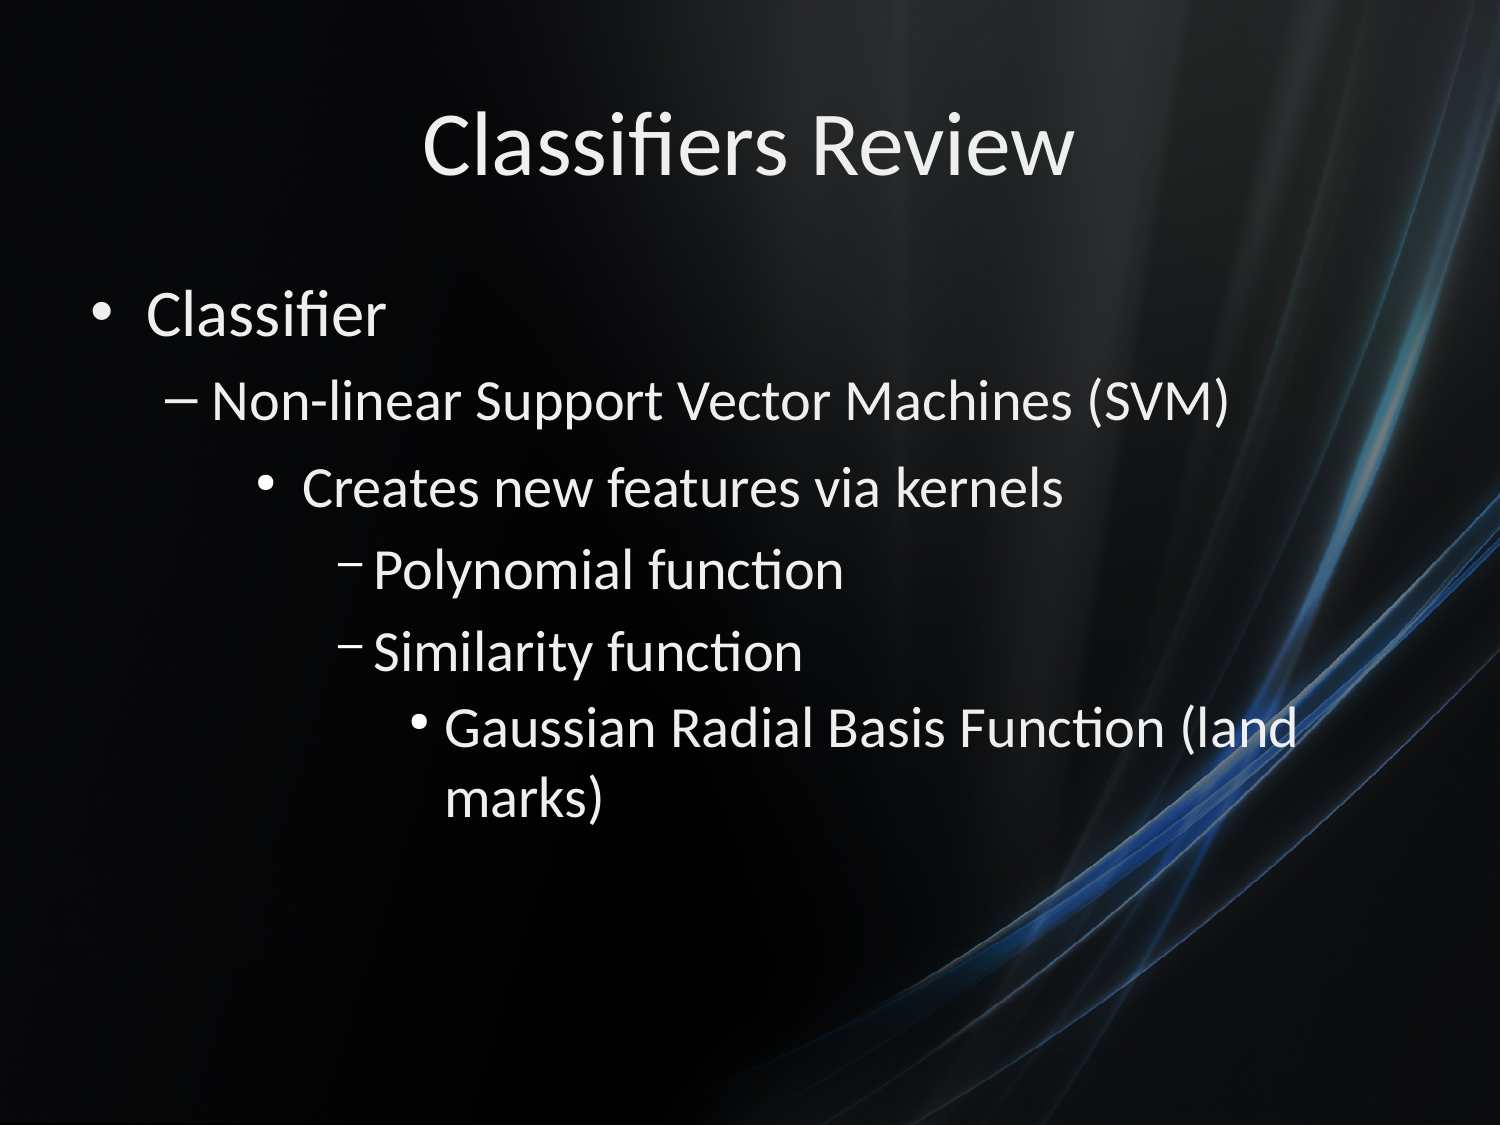

# Classifiers Review
Classifier
Non-linear Support Vector Machines (SVM)
Creates new features via kernels
Polynomial function
Similarity function
Gaussian Radial Basis Function (land marks)